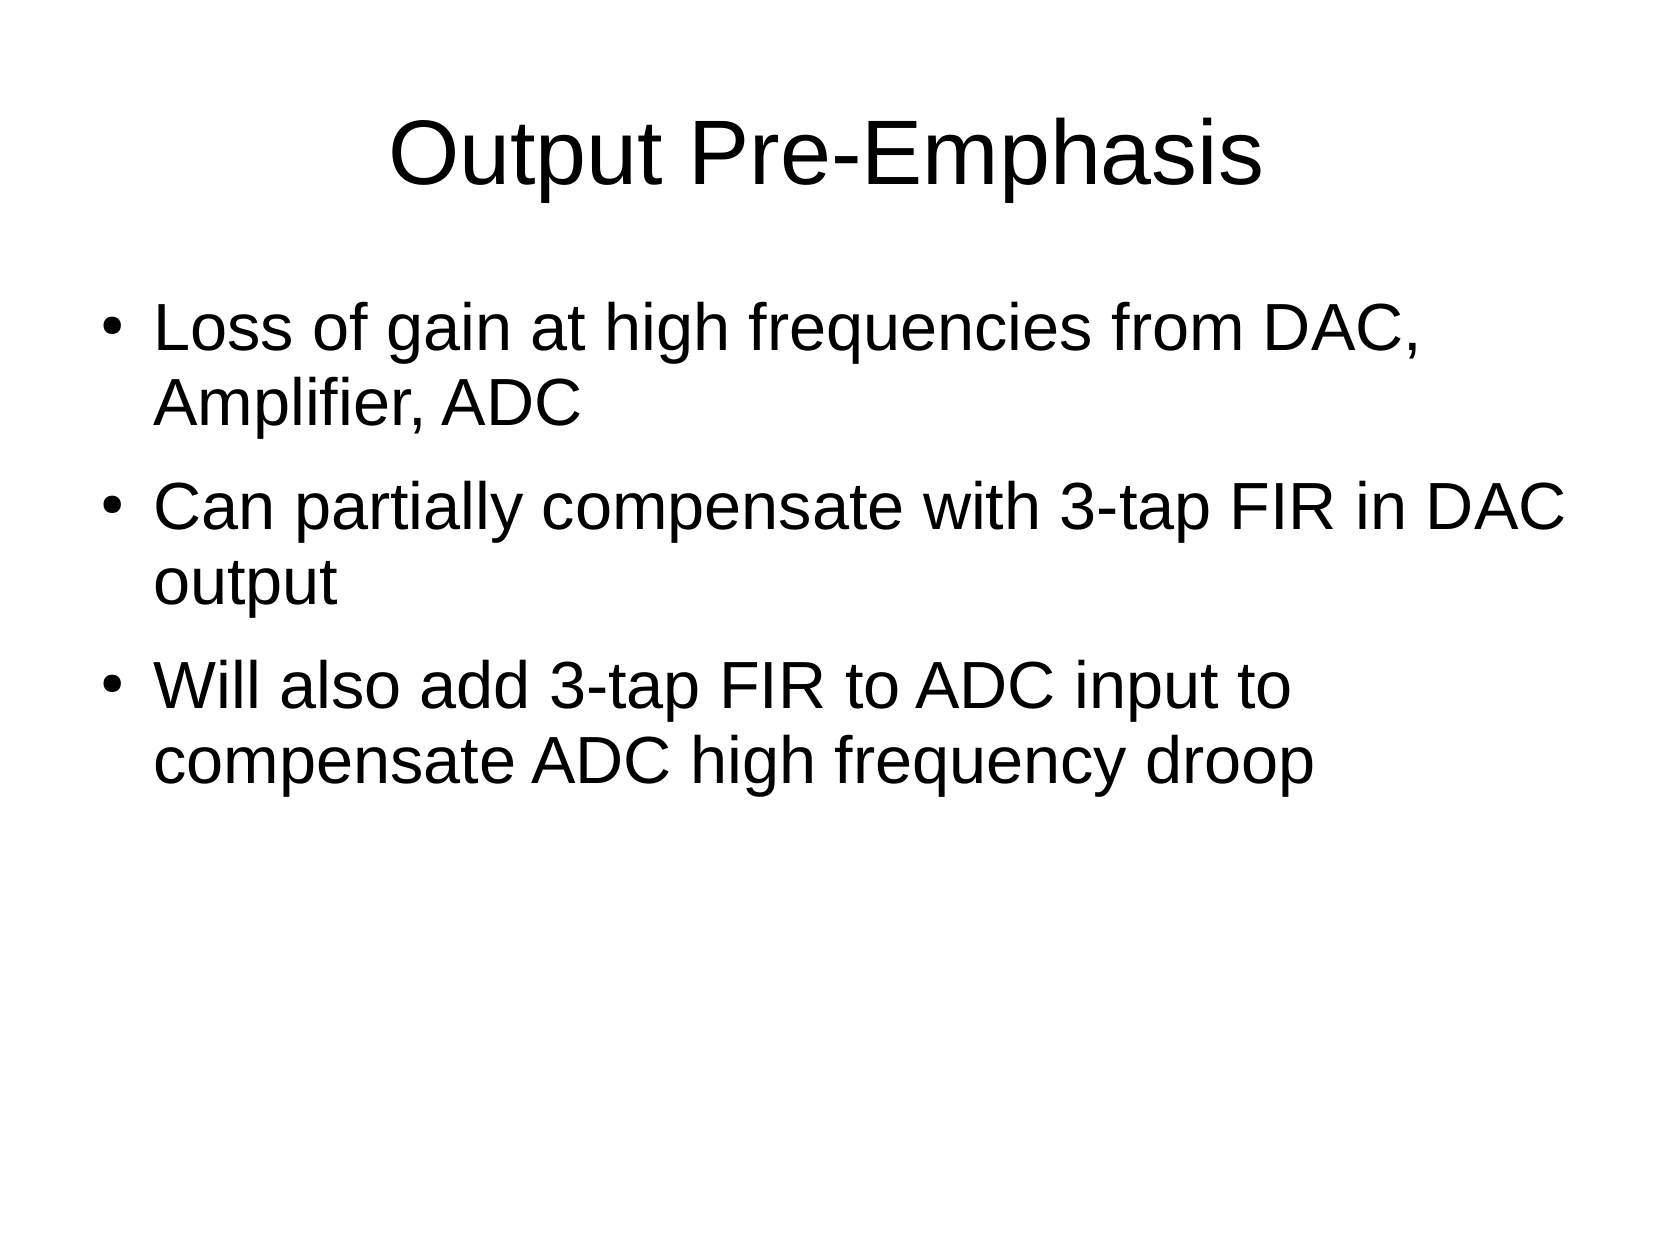

# Output Pre-Emphasis
Loss of gain at high frequencies from DAC, Amplifier, ADC
Can partially compensate with 3-tap FIR in DAC output
Will also add 3-tap FIR to ADC input to compensate ADC high frequency droop